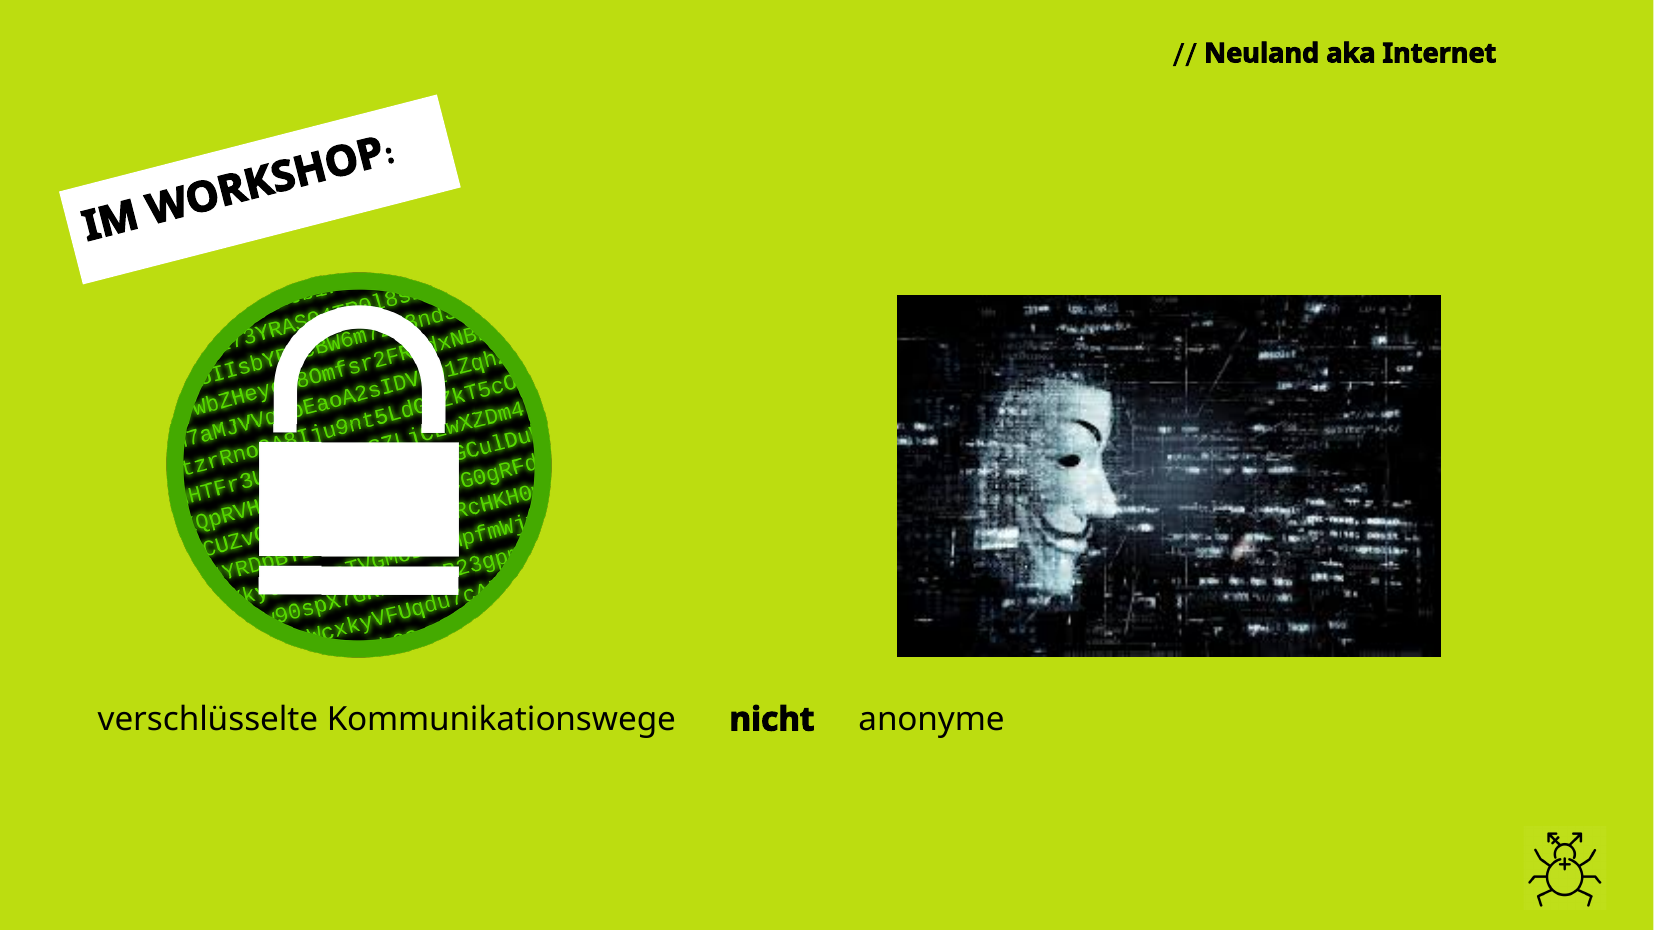

// Neuland aka Internet
IM WORKSHOP:
verschlüsselte Kommunikationswege nicht anonyme